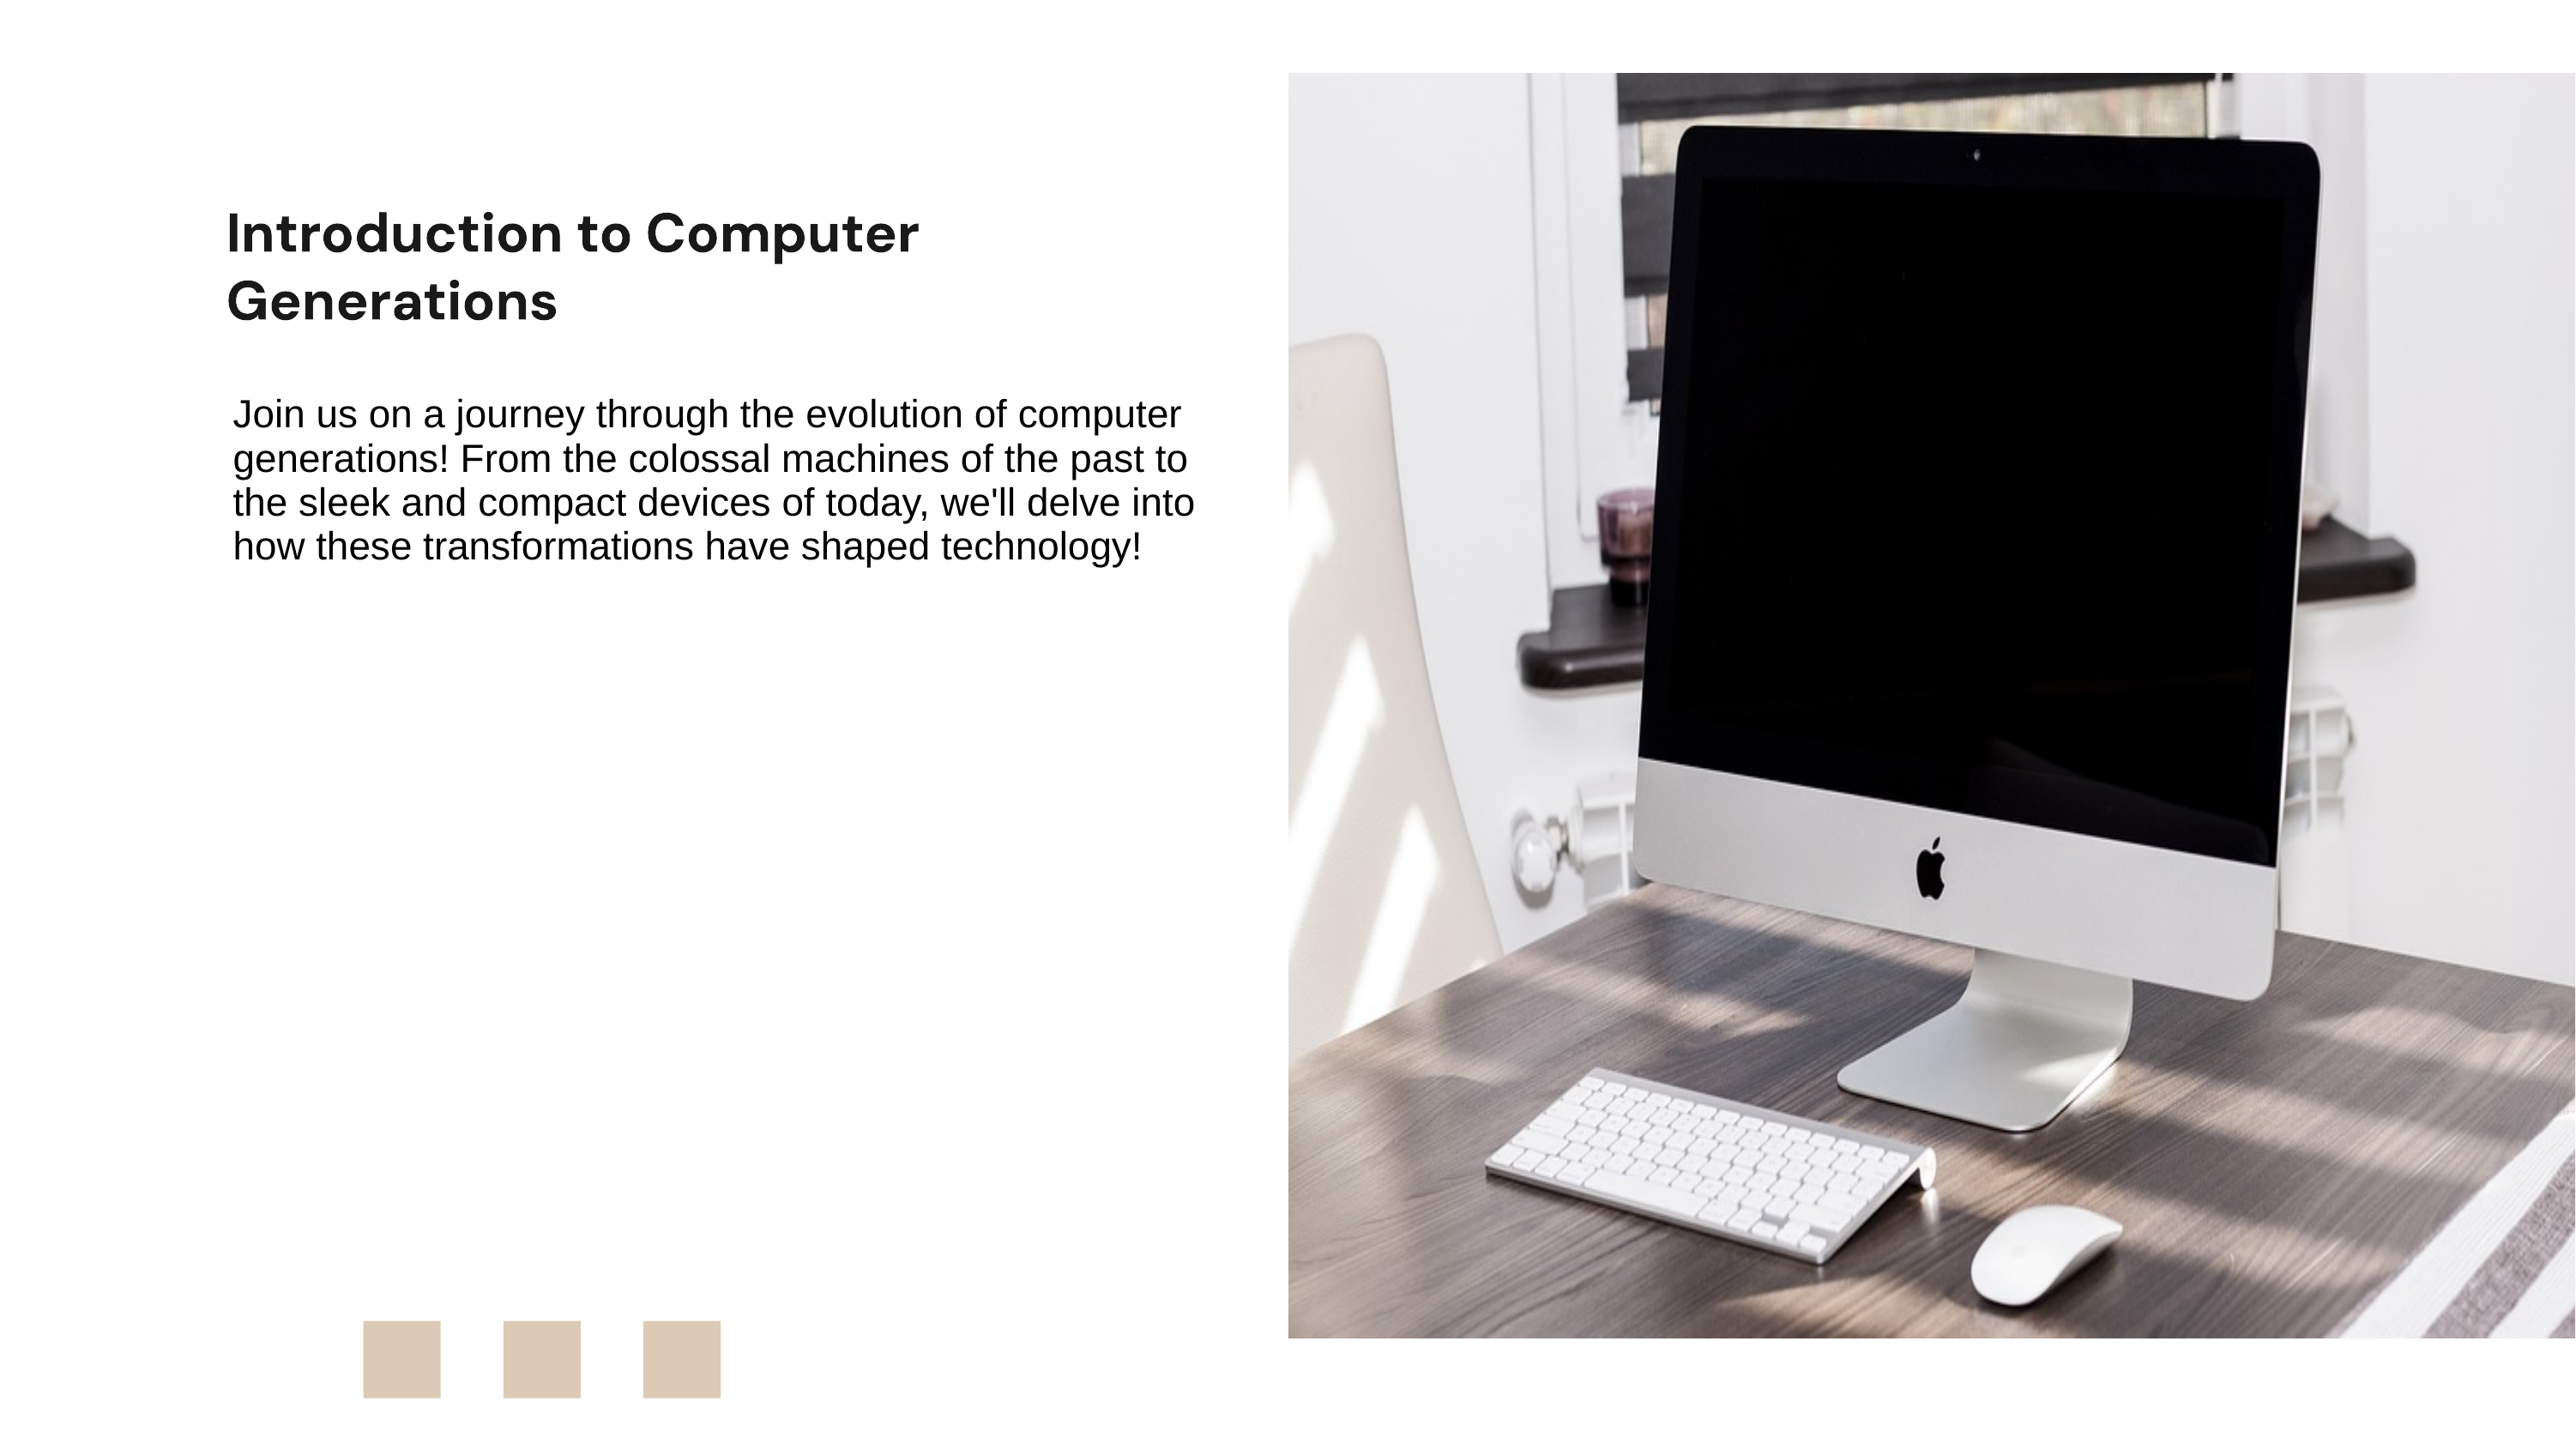

Join us on a journey through the evolution of computer generations! From the colossal machines of the past to the sleek and compact devices of today, we'll delve into how these transformations have shaped technology!